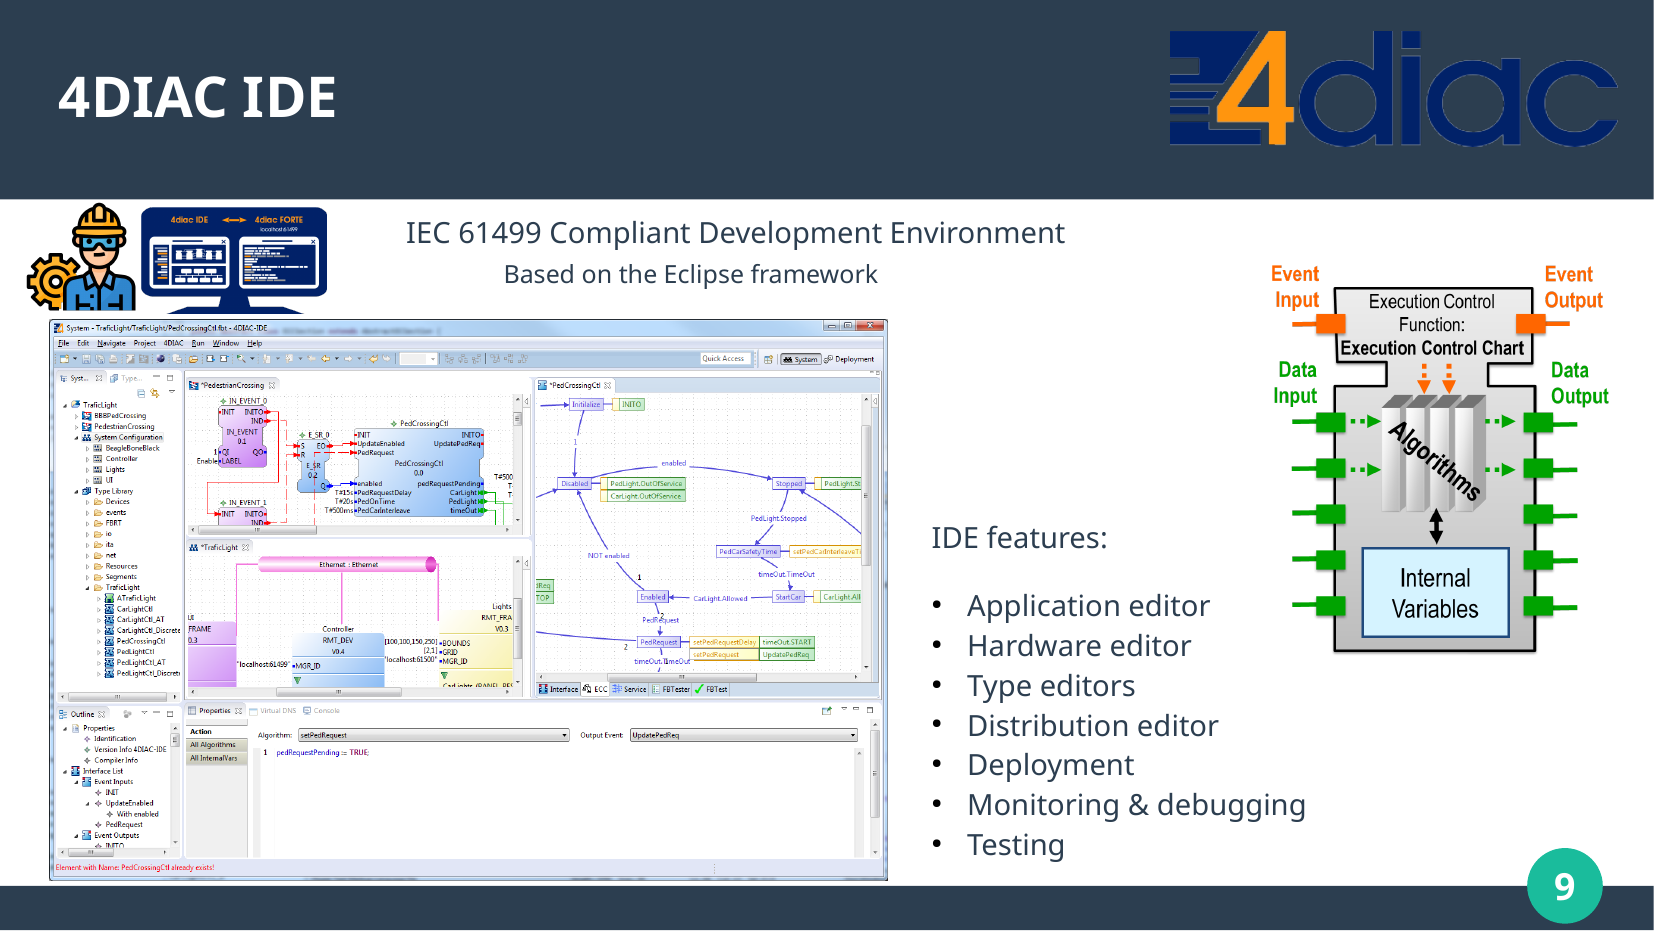

# 4DIAC IDE
 IEC 61499 Compliant Development Environment
 Based on the Eclipse framework
IDE features:
Application editor
Hardware editor
Type editors
Distribution editor
Deployment
Monitoring & debugging
Testing